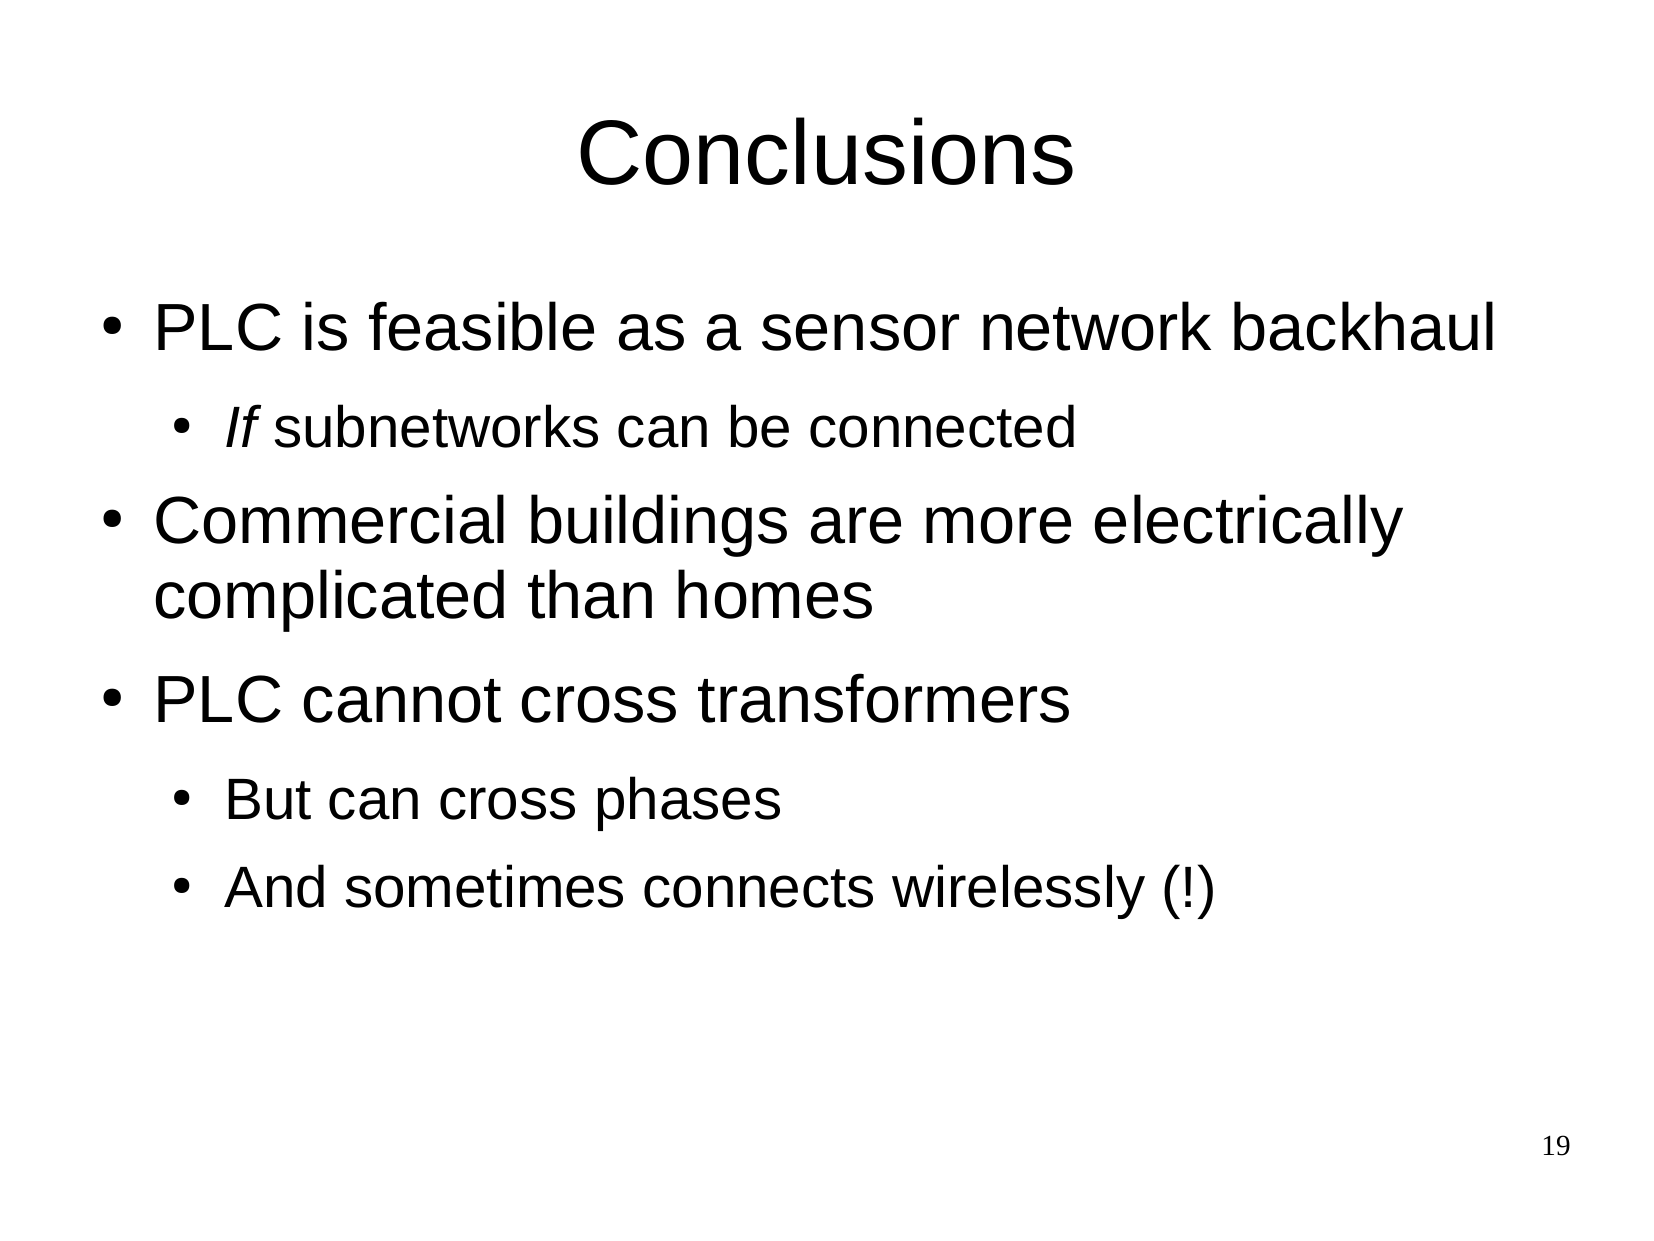

# Conclusions
PLC is feasible as a sensor network backhaul
If subnetworks can be connected
Commercial buildings are more electrically complicated than homes
PLC cannot cross transformers
But can cross phases
And sometimes connects wirelessly (!)
19